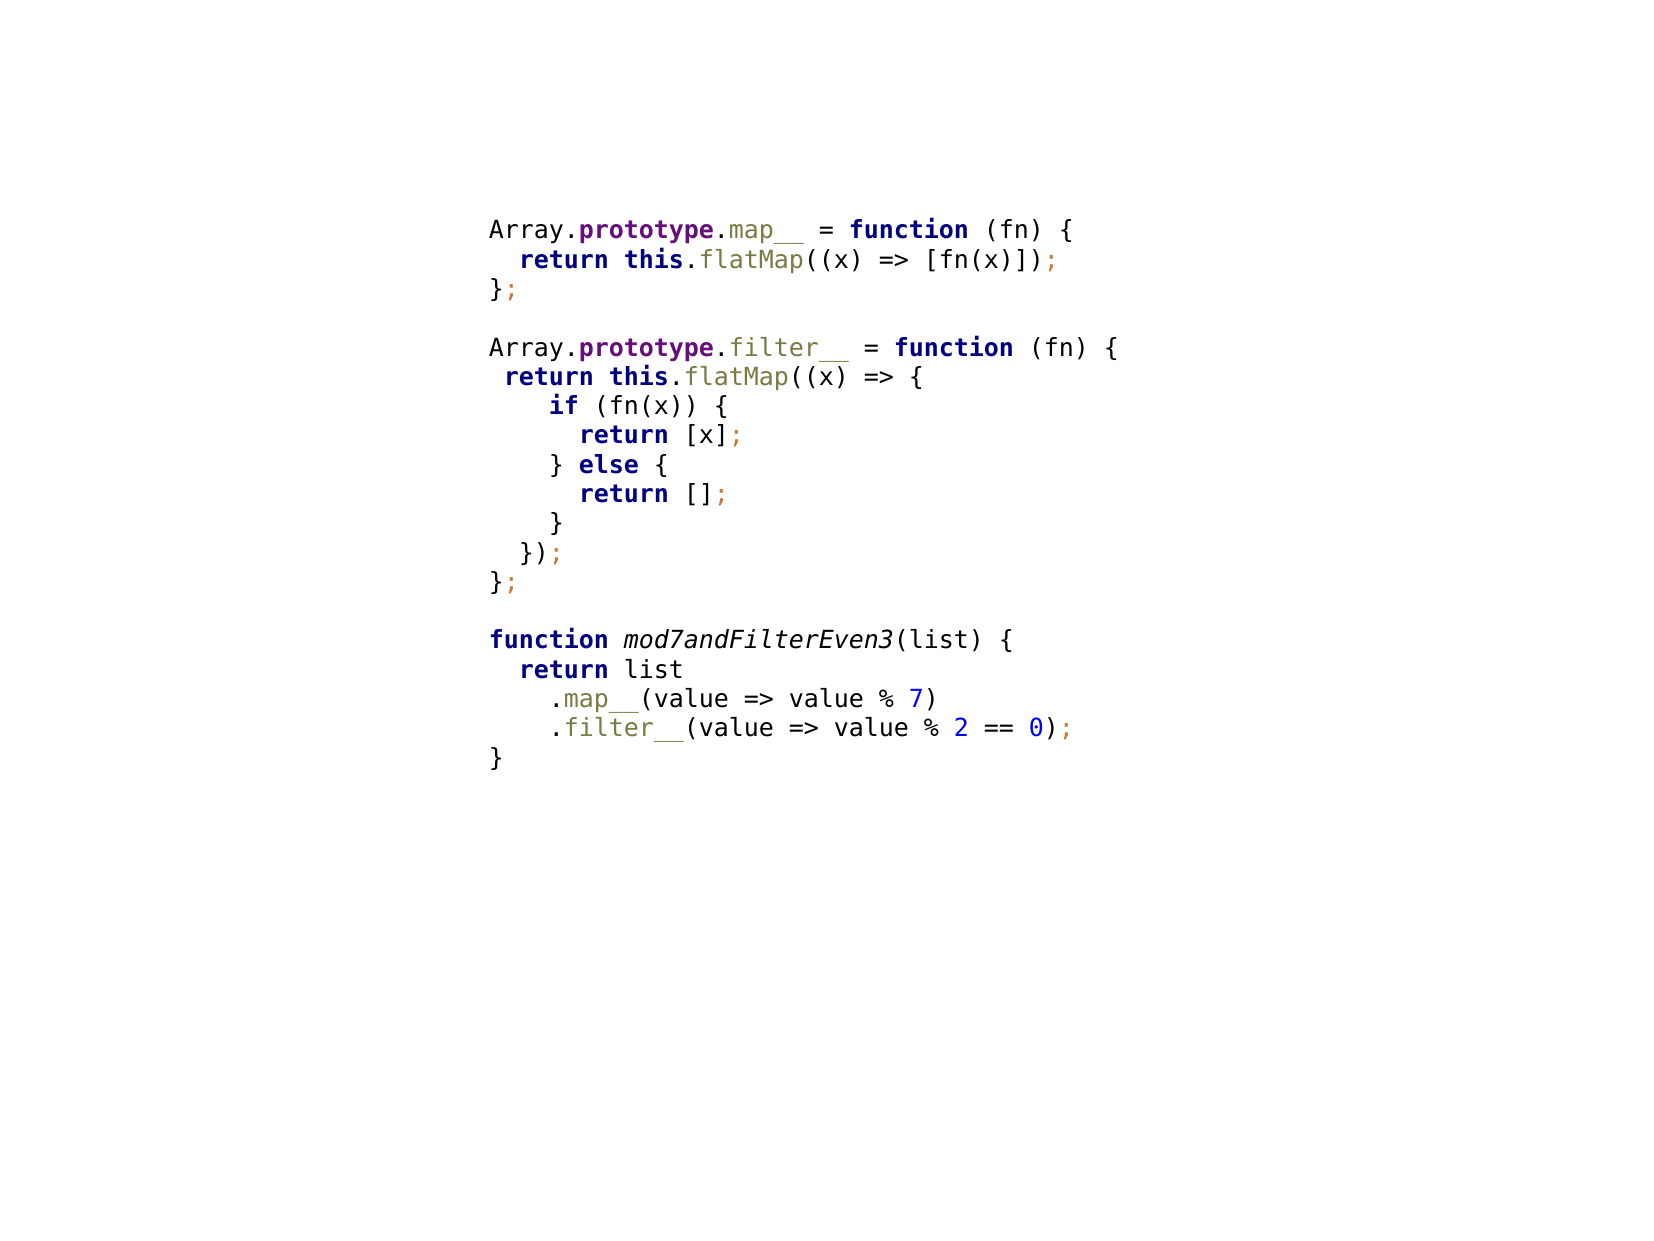

Array.prototype.map__ = function (fn) {
 return this.flatMap((x) => [fn(x)]);
};
Array.prototype.filter__ = function (fn) {
 return this.flatMap((x) => {
 if (fn(x)) {
 return [x];
 } else {
 return [];
 }
 });
};
function mod7andFilterEven3(list) {
 return list
 .map__(value => value % 7)
 .filter__(value => value % 2 == 0);
}